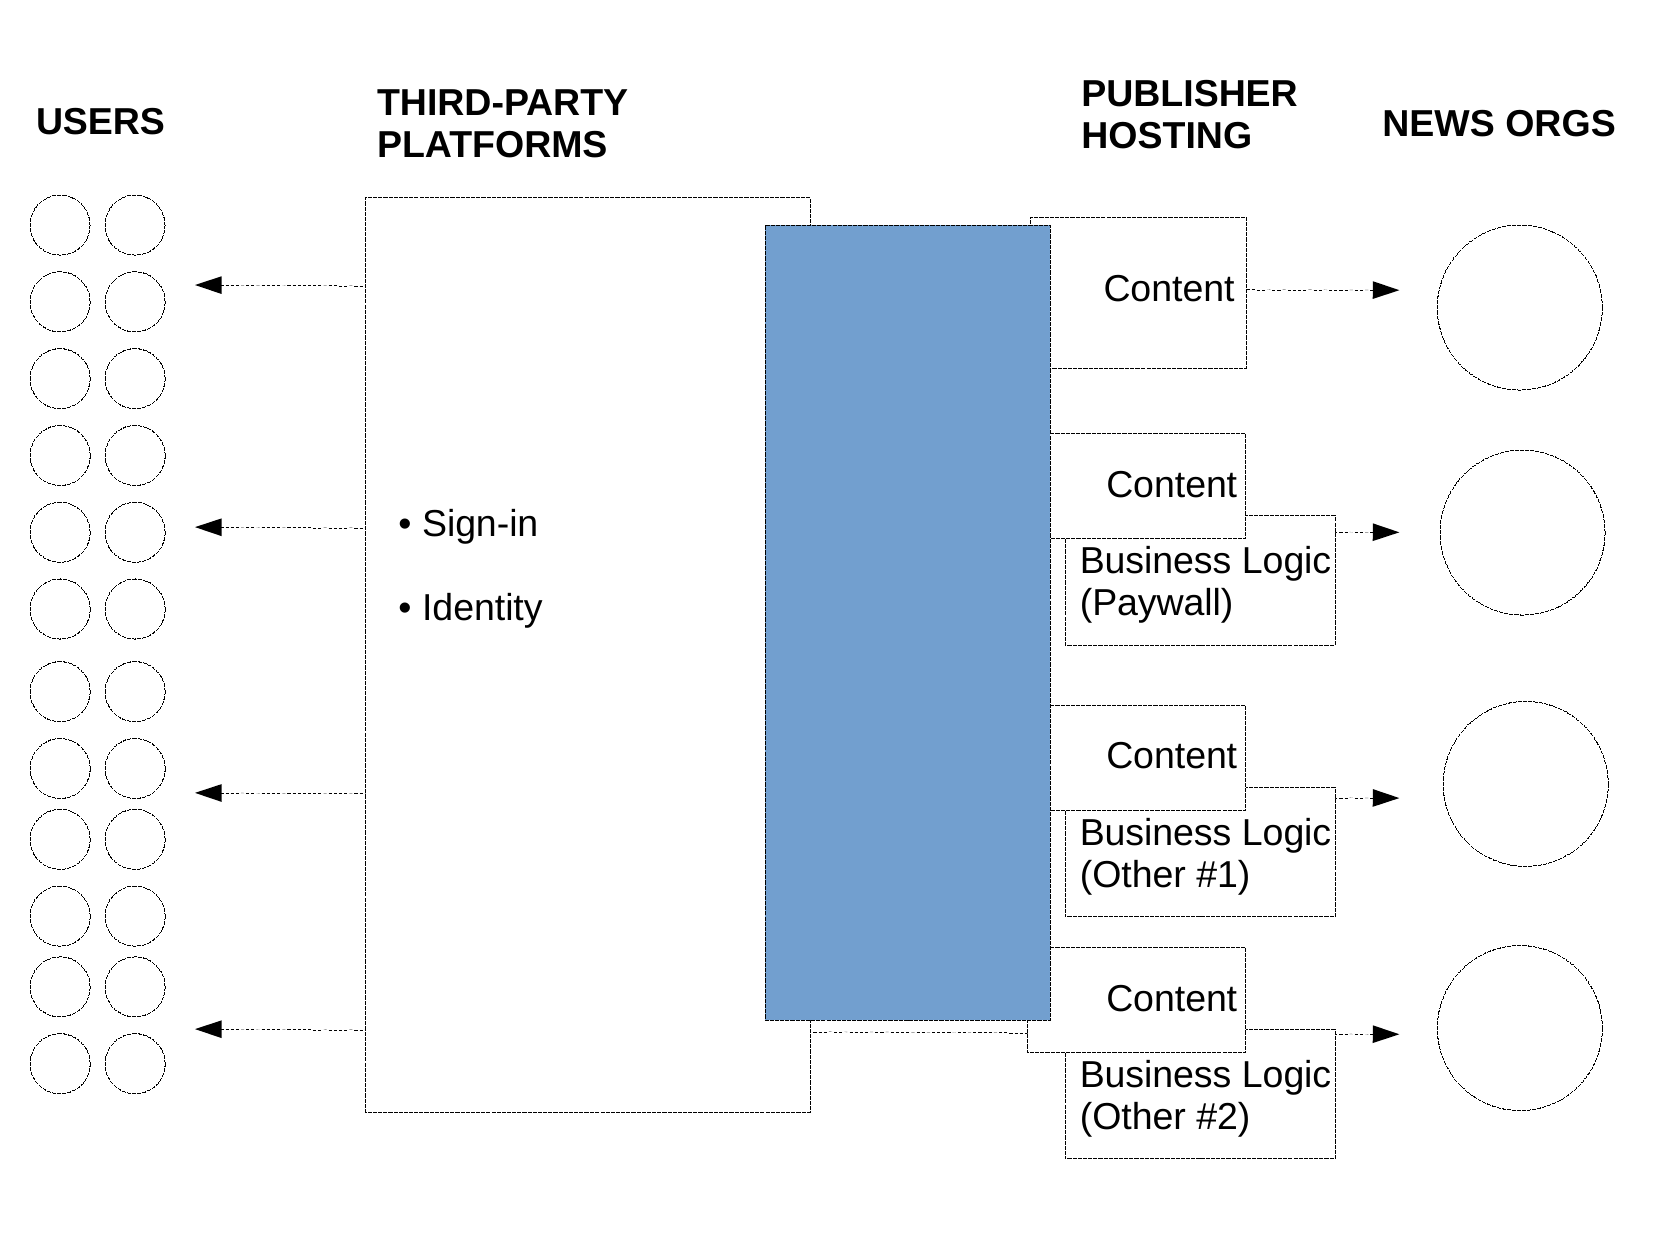

PUBLISHER
HOSTING
THIRD-PARTY PLATFORMS
USERS
NEWS ORGS
Content
Content
• Sign-in
• Identity
Business Logic
(Paywall)
Content
Business Logic
(Other #1)
Content
Business Logic
(Other #2)